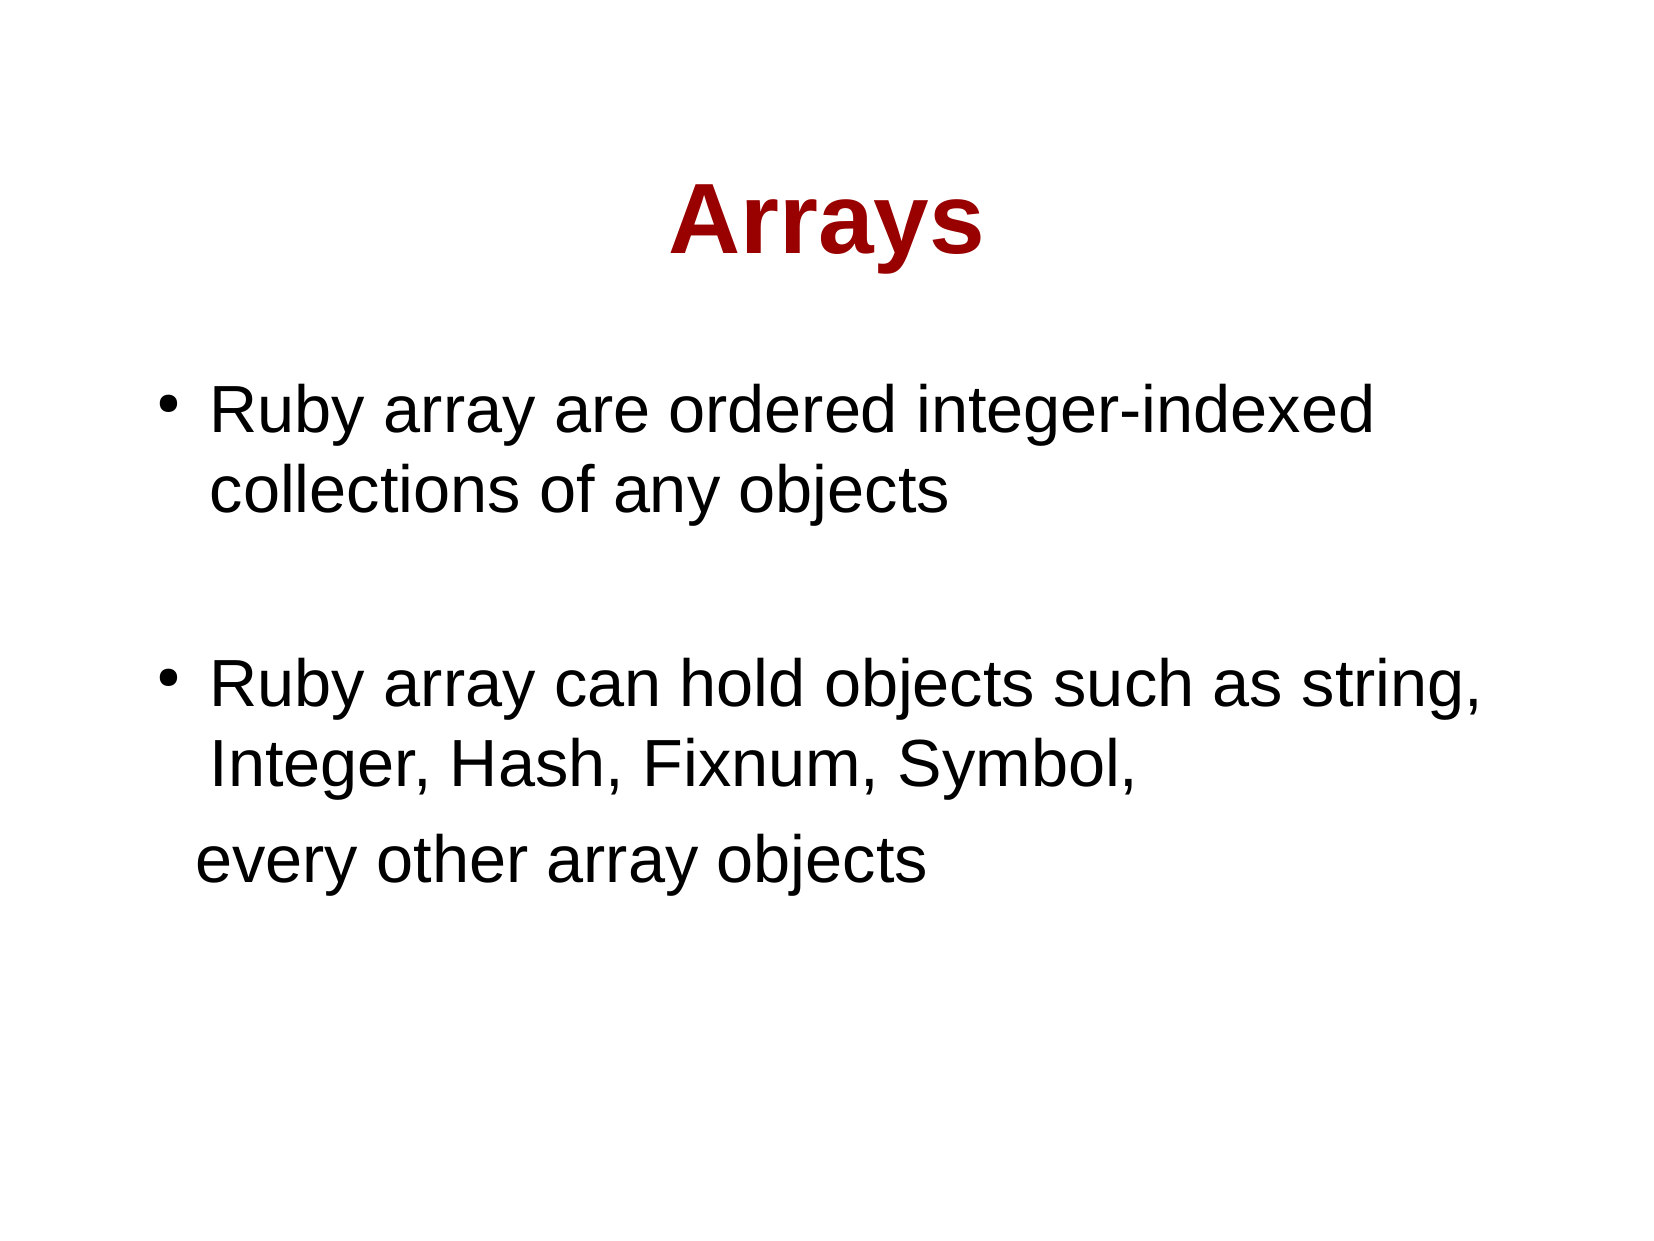

# Arrays
Ruby array are ordered integer-indexed collections of any objects
Ruby array can hold objects such as string, Integer, Hash, Fixnum, Symbol,
	every other array objects